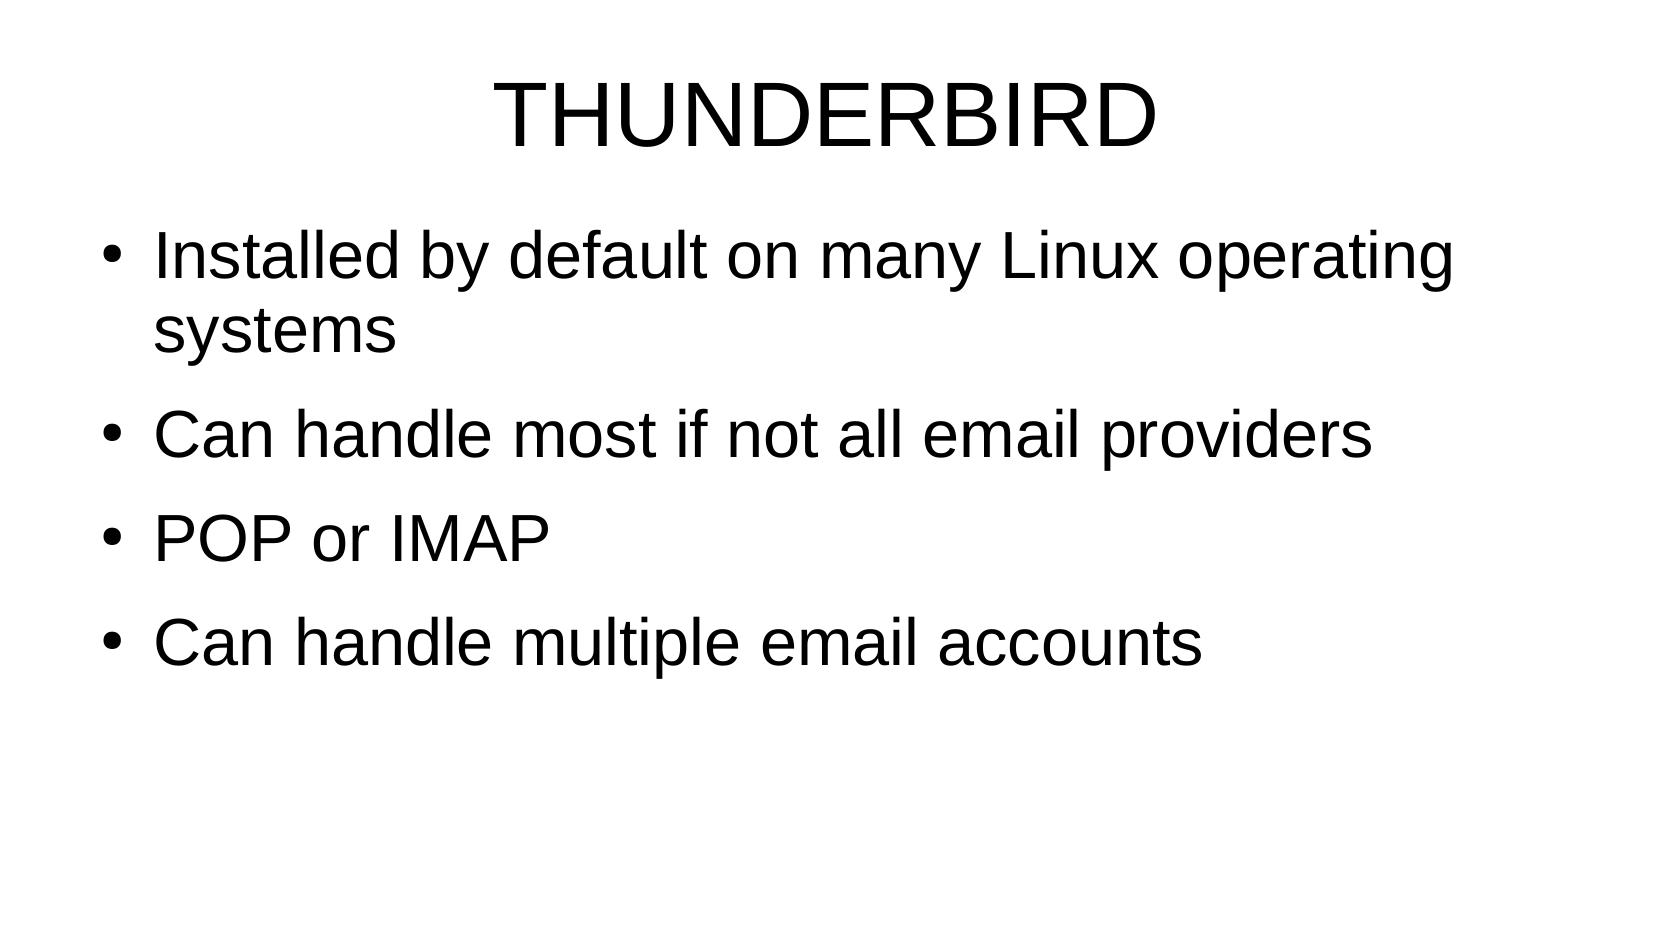

# THUNDERBIRD
Installed by default on many Linux operating systems
Can handle most if not all email providers
POP or IMAP
Can handle multiple email accounts